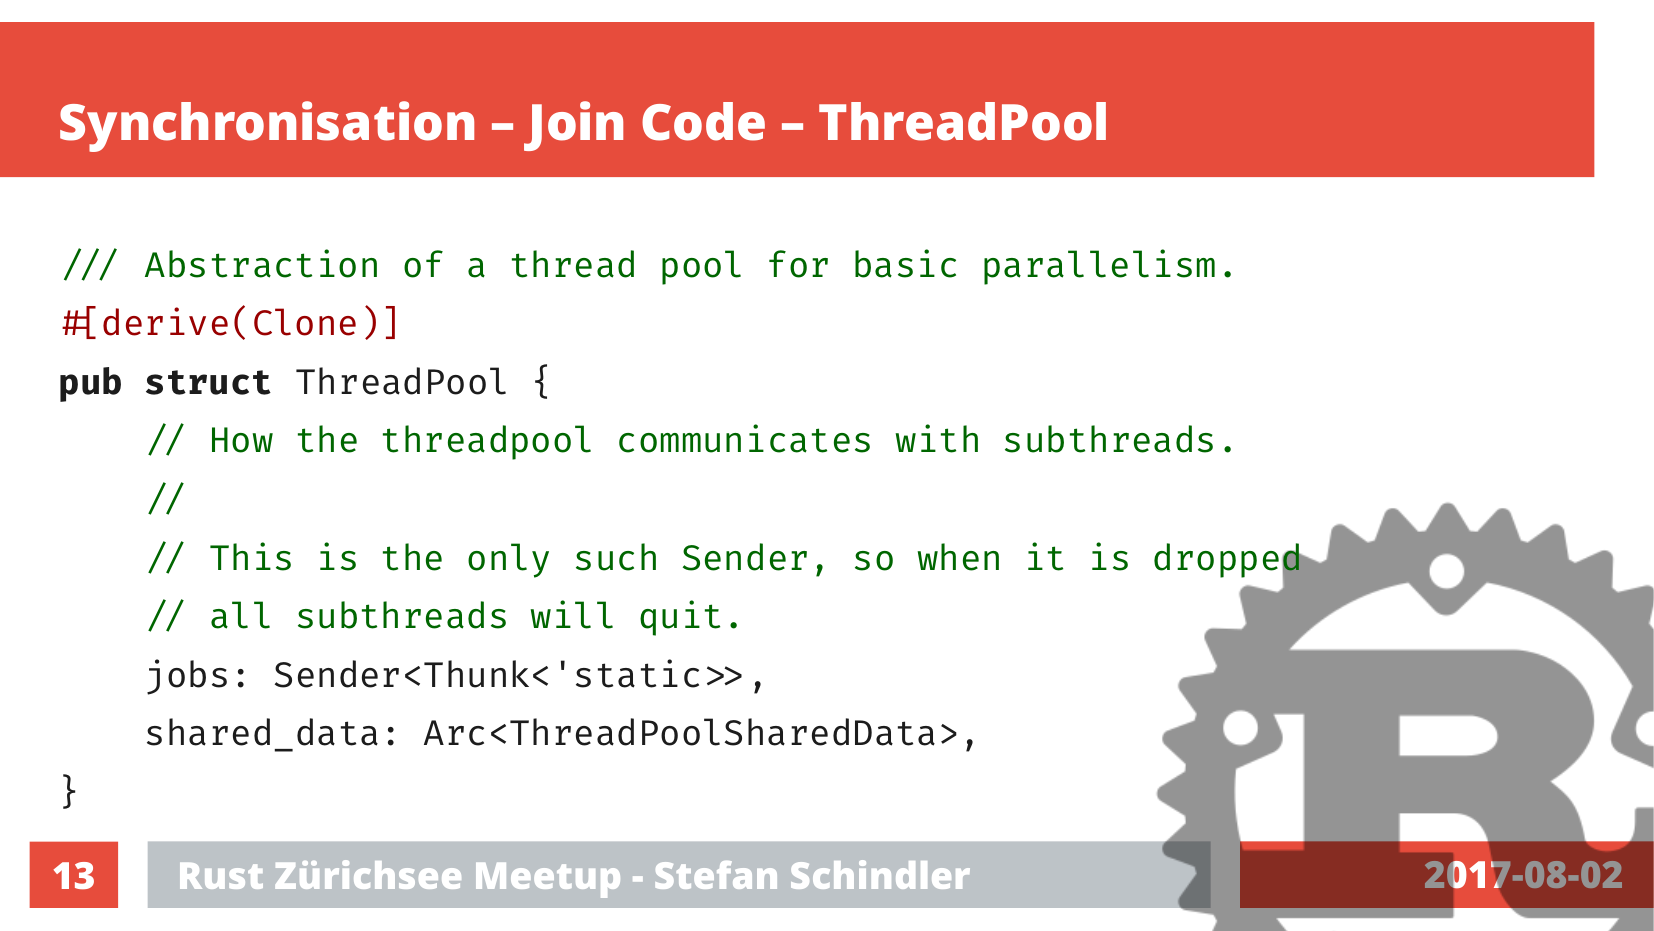

# Synchronisation – Join Code – ThreadPool
/// Abstraction of a thread pool for basic parallelism.
#[derive(Clone)]
pub struct ThreadPool {
 // How the threadpool communicates with subthreads.
 //
 // This is the only such Sender, so when it is dropped
 // all subthreads will quit.
 jobs: Sender<Thunk<'static>>,
 shared_data: Arc<ThreadPoolSharedData>,
}
13
Rust Zürichsee Meetup - Stefan Schindler
2017-08-02